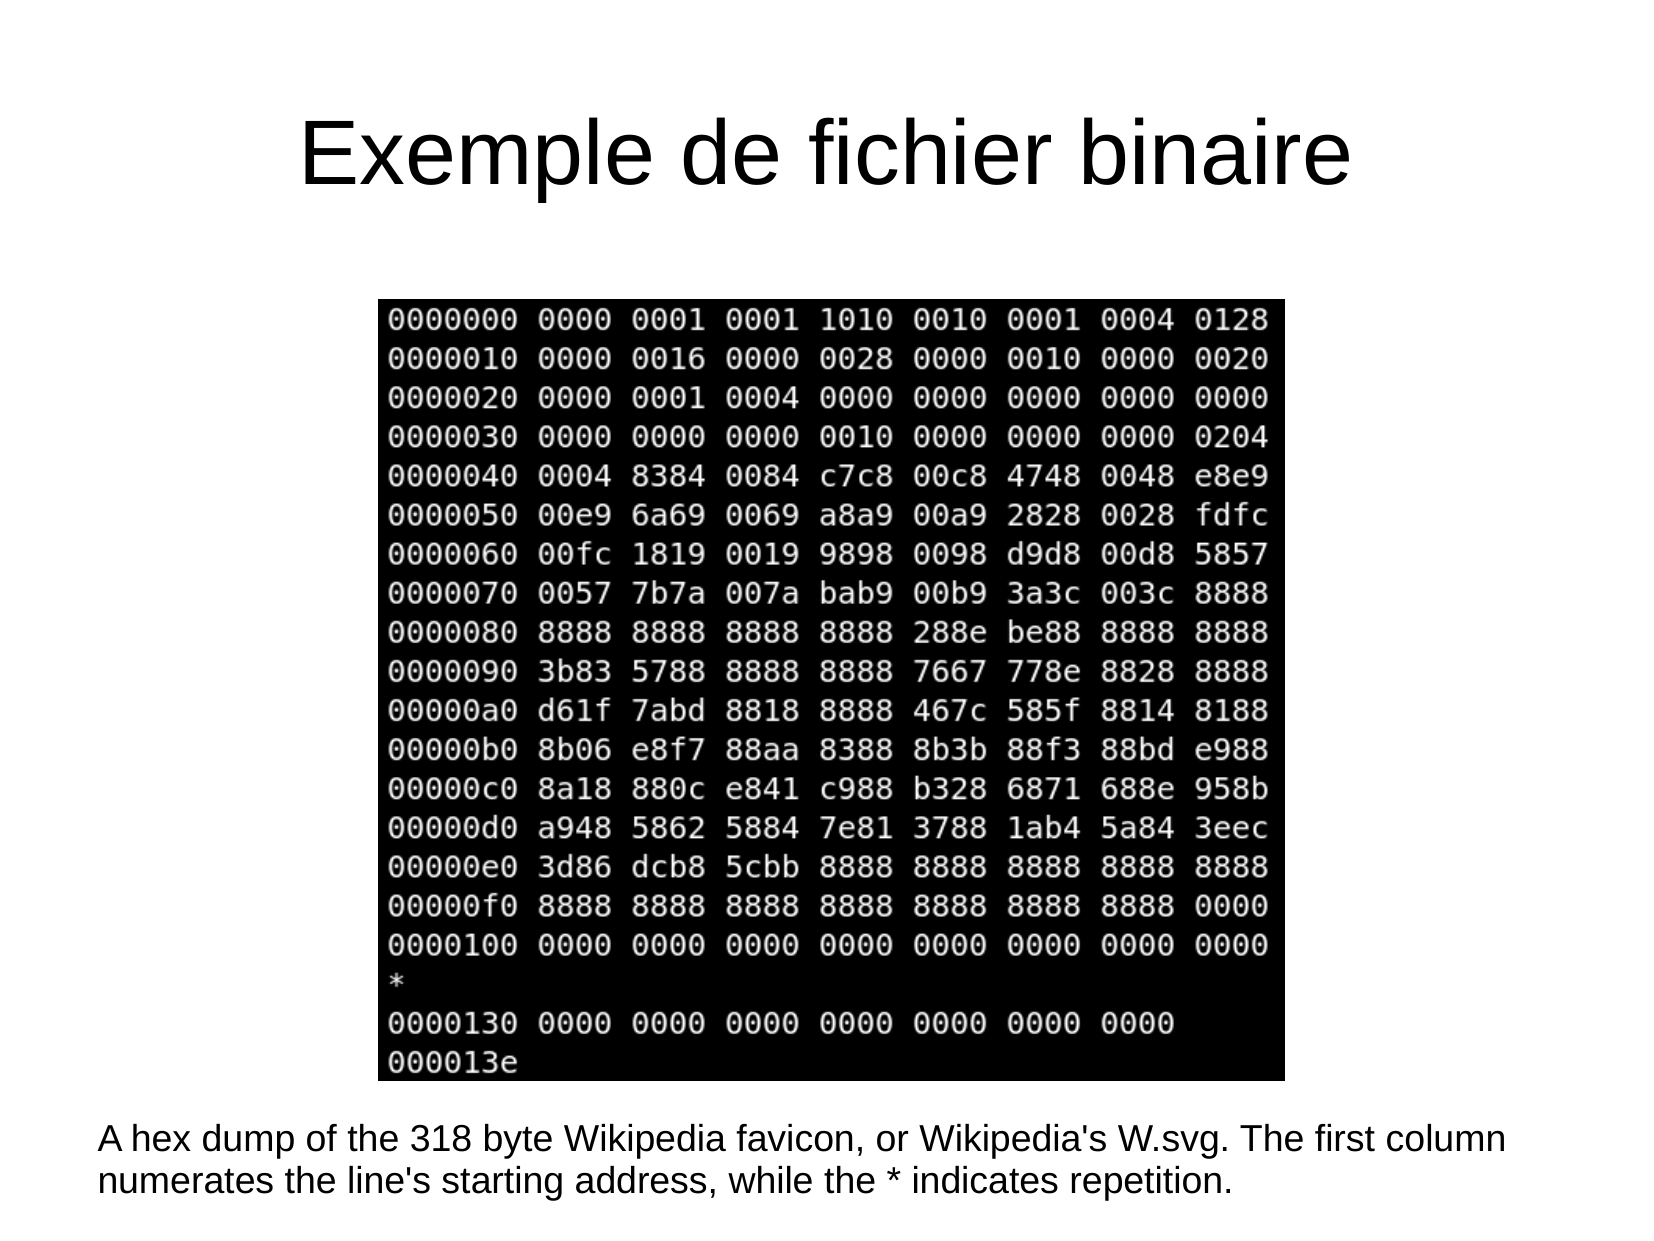

# Exemple de fichier binaire
A hex dump of the 318 byte Wikipedia favicon, or Wikipedia's W.svg. The first column numerates the line's starting address, while the * indicates repetition.